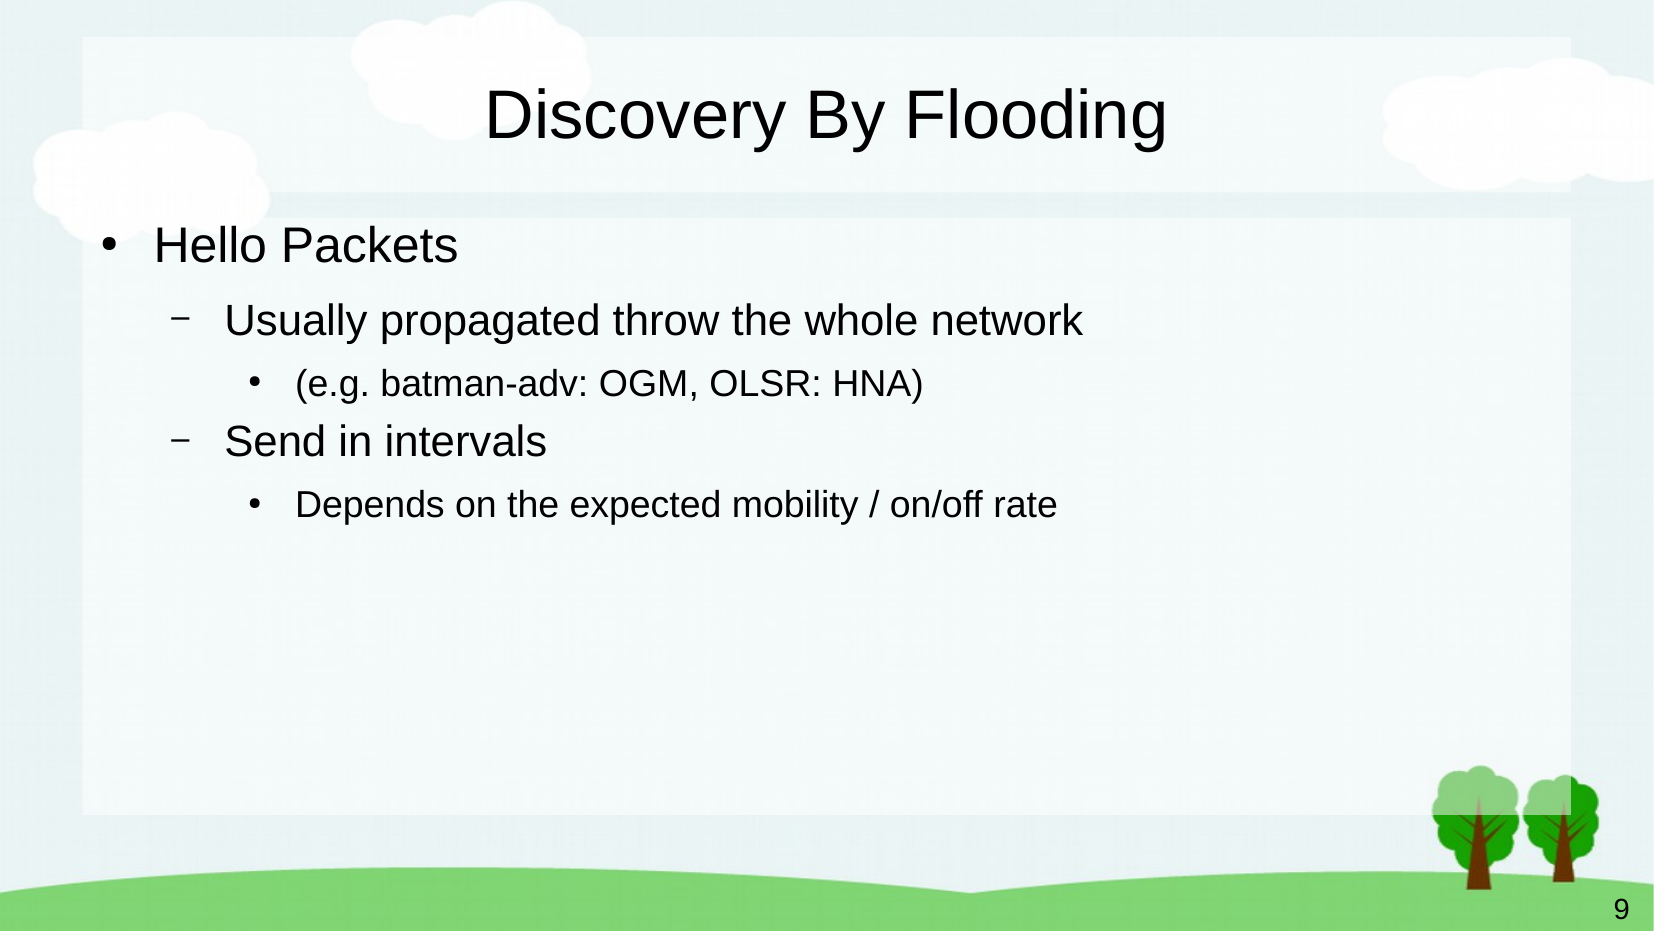

# Discovery By Flooding
Hello Packets
Usually propagated throw the whole network
(e.g. batman-adv: OGM, OLSR: HNA)
Send in intervals
Depends on the expected mobility / on/off rate
9